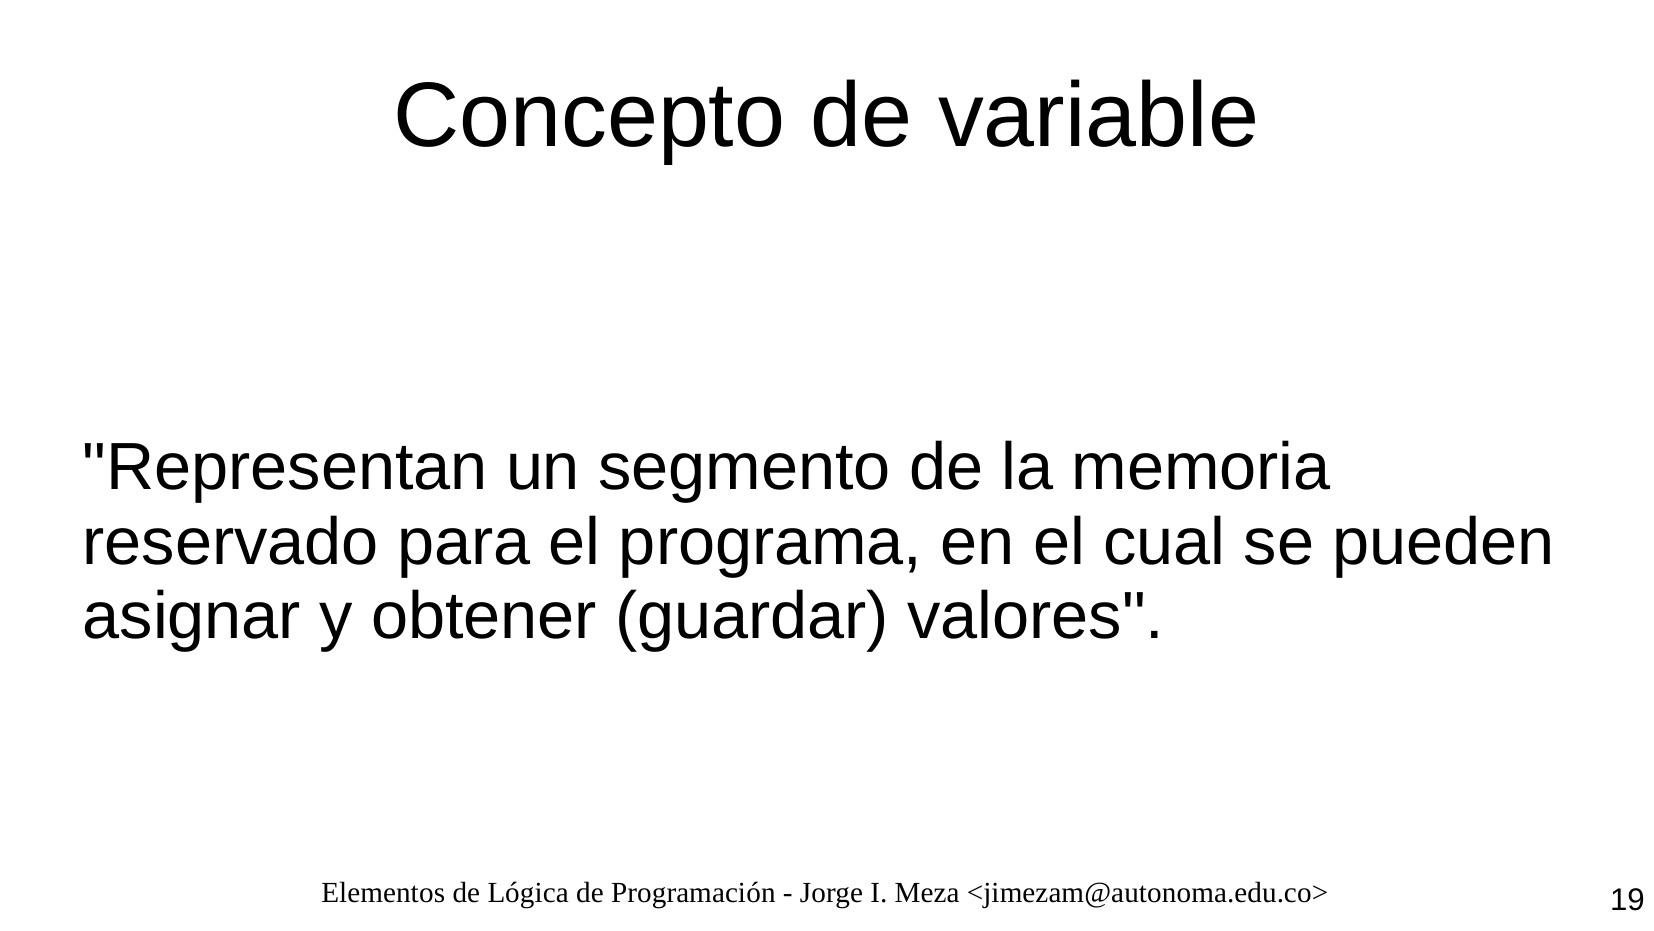

# Concepto de variable
"Representan un segmento de la memoria reservado para el programa, en el cual se pueden asignar y obtener (guardar) valores".
Elementos de Lógica de Programación - Jorge I. Meza <jimezam@autonoma.edu.co>